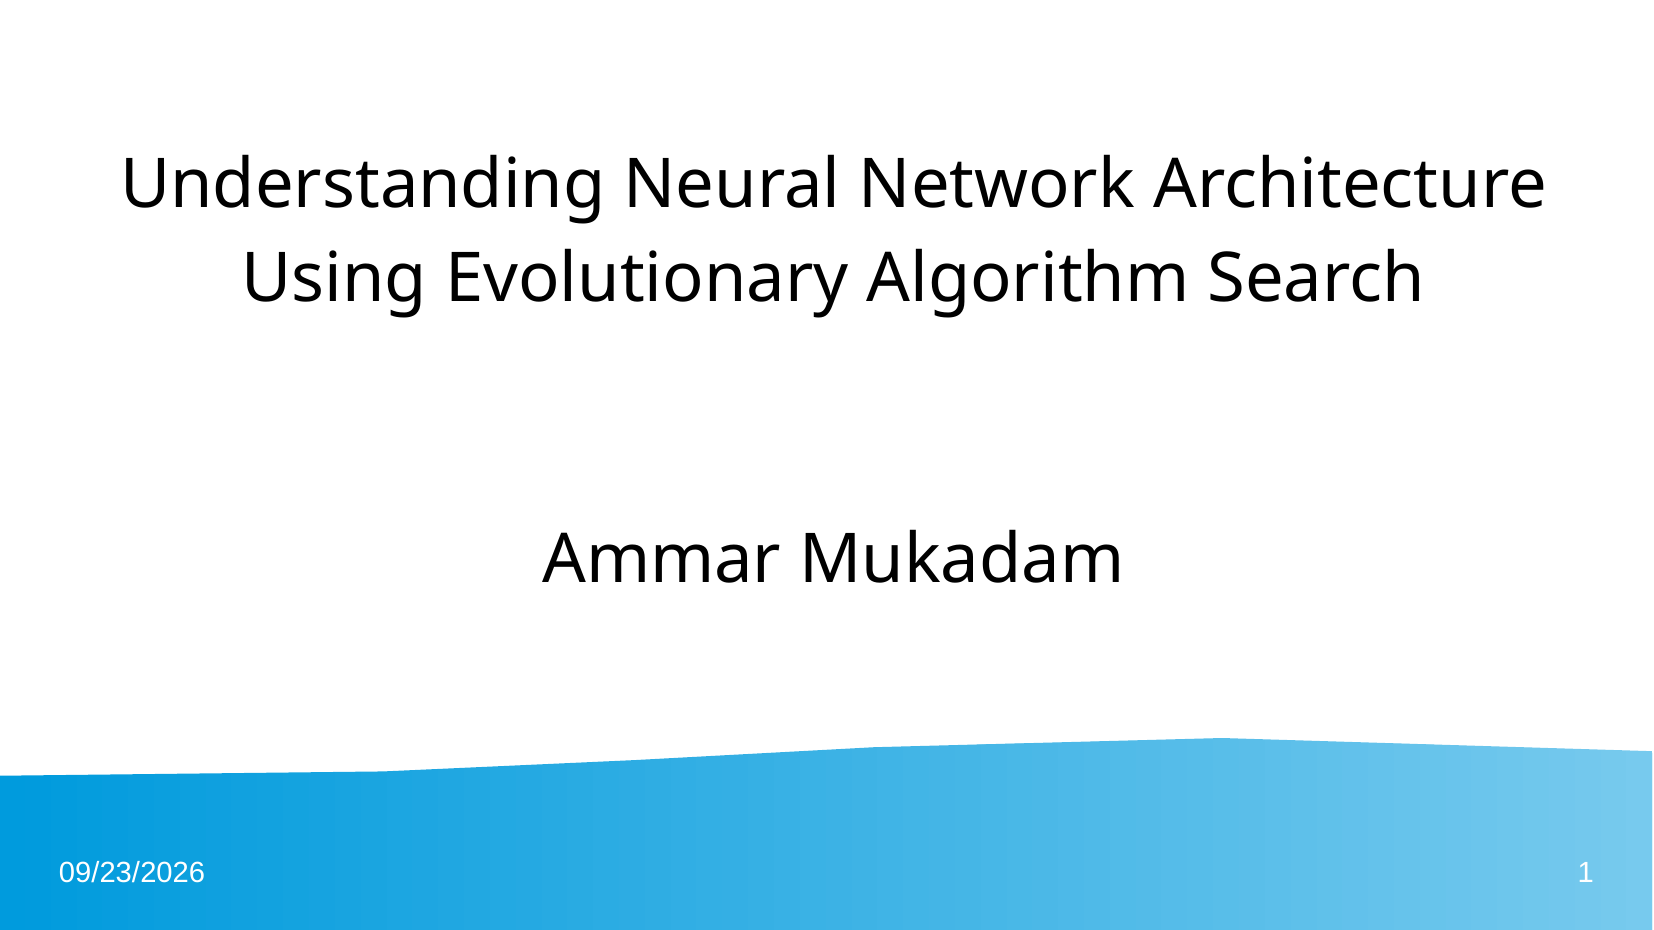

# Understanding Neural Network Architecture Using Evolutionary Algorithm Search Ammar Mukadam